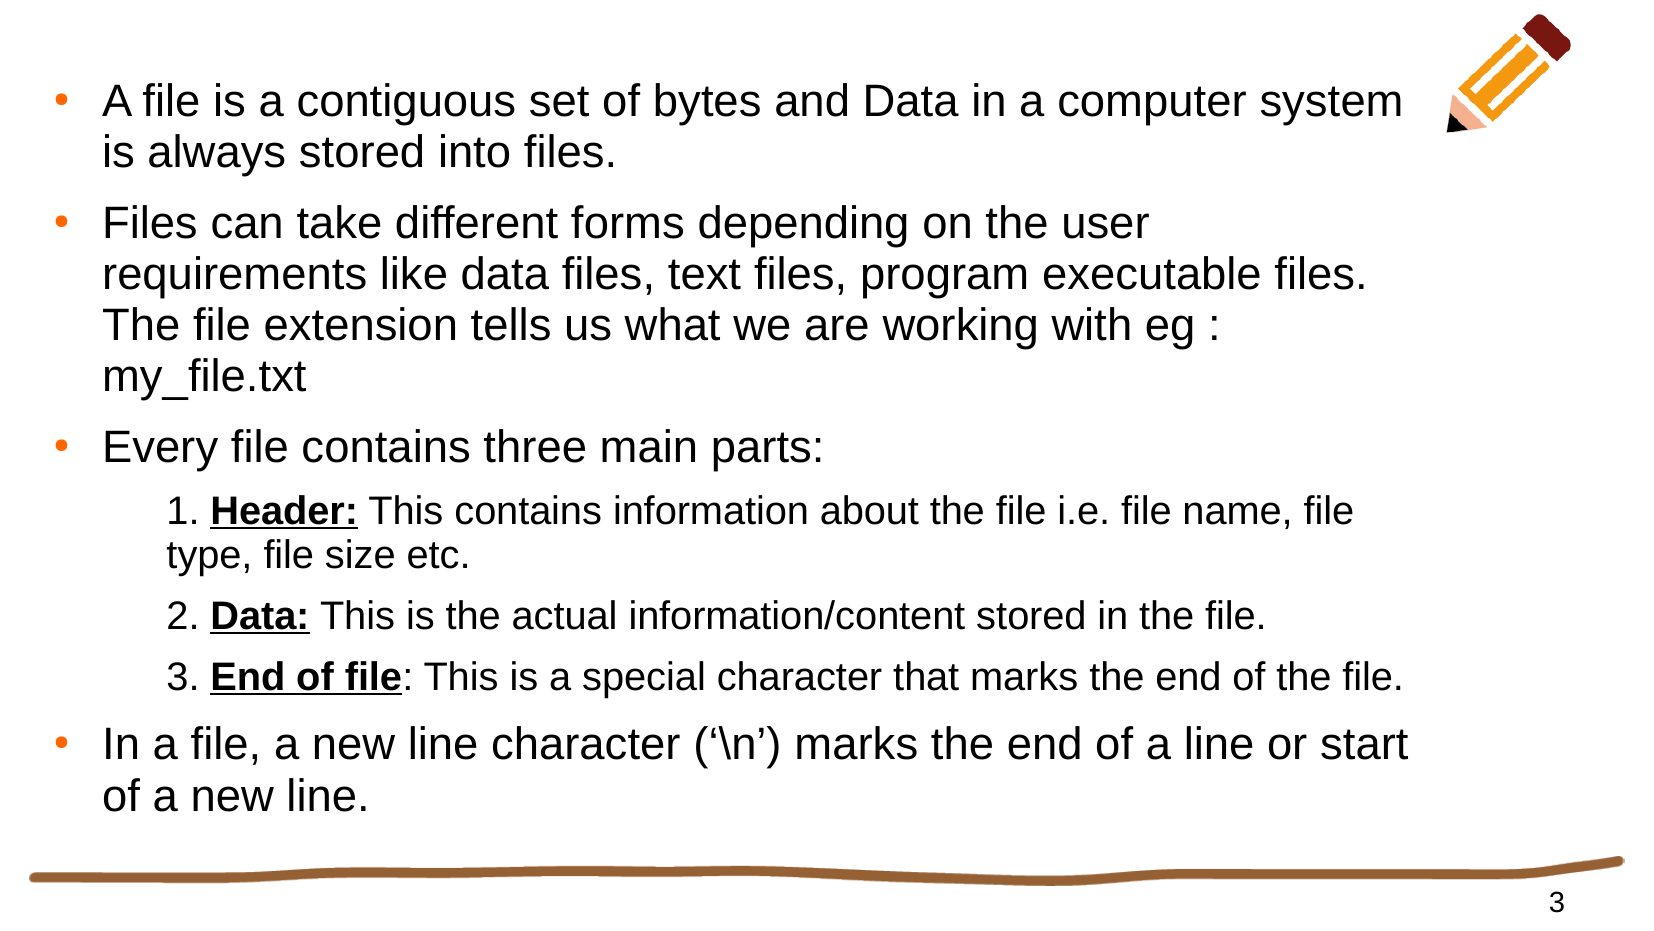

# A file is a contiguous set of bytes and Data in a computer system is always stored into files.
Files can take different forms depending on the user requirements like data files, text files, program executable files. The file extension tells us what we are working with eg : my_file.txt
Every file contains three main parts:
1. Header: This contains information about the file i.e. file name, file type, file size etc.
2. Data: This is the actual information/content stored in the file.
3. End of file: This is a special character that marks the end of the file.
In a file, a new line character (‘\n’) marks the end of a line or start of a new line.
3